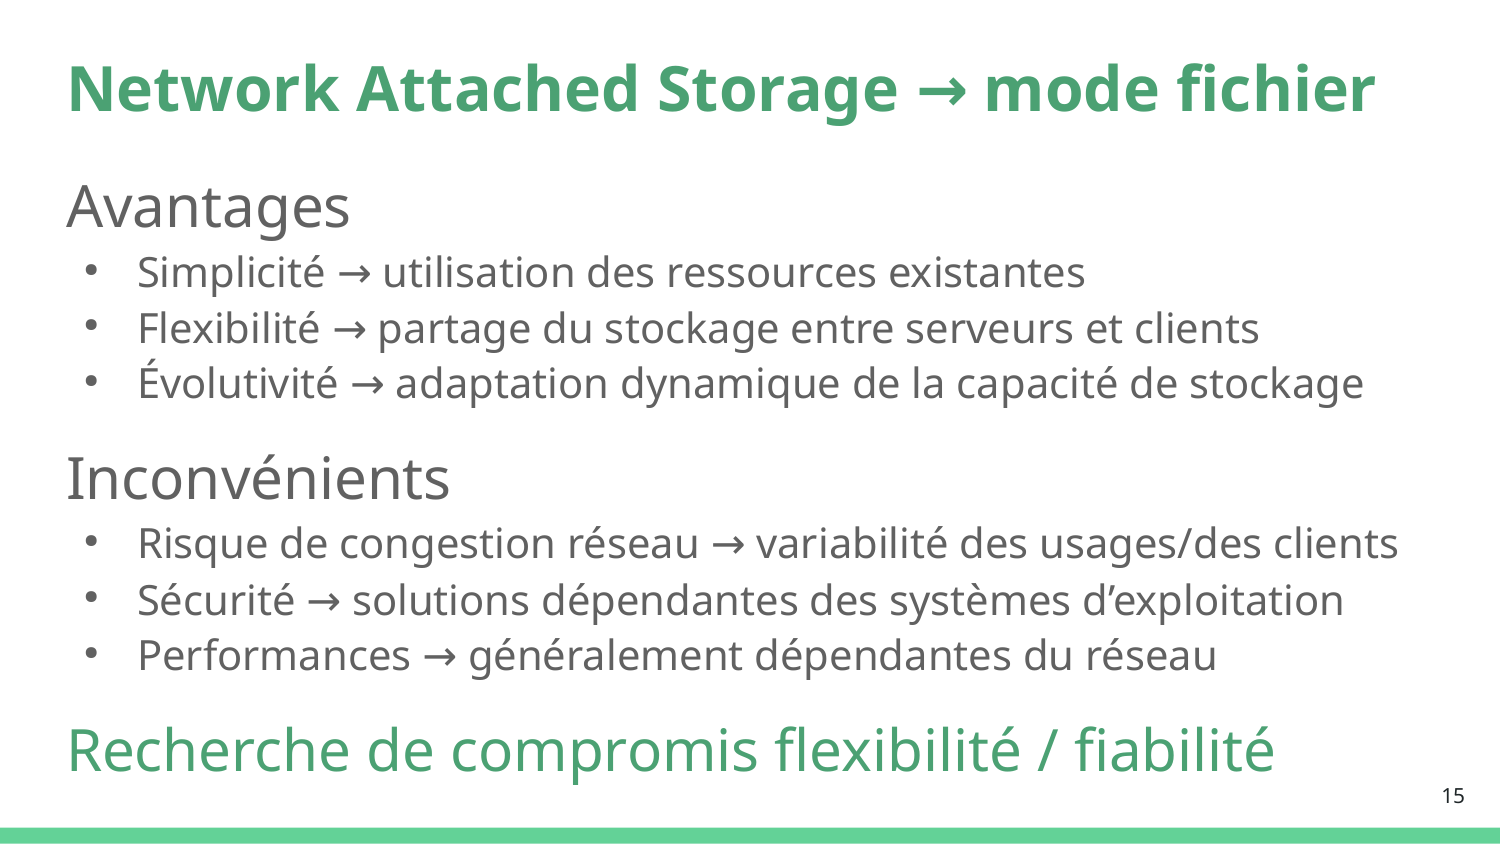

# Network Attached Storage → mode fichier
Avantages
Simplicité → utilisation des ressources existantes
Flexibilité → partage du stockage entre serveurs et clients
Évolutivité → adaptation dynamique de la capacité de stockage
Inconvénients
Risque de congestion réseau → variabilité des usages/des clients
Sécurité → solutions dépendantes des systèmes d’exploitation
Performances → généralement dépendantes du réseau
Recherche de compromis flexibilité / fiabilité